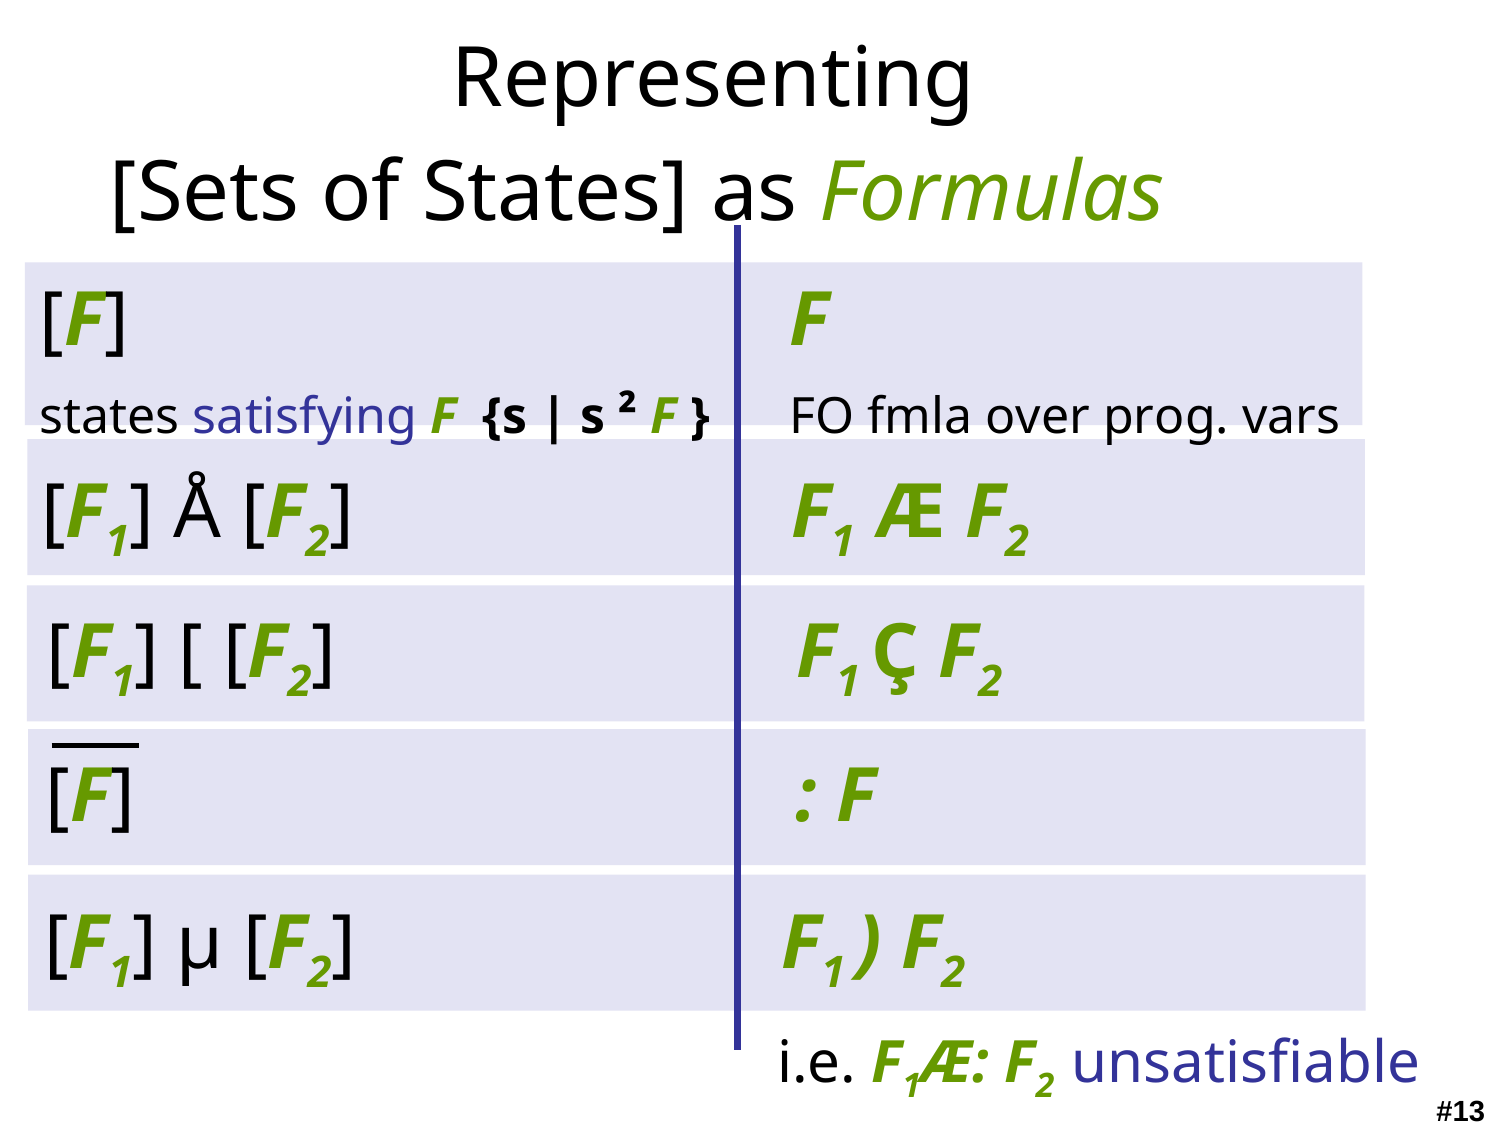

# Representing [Sets of States] as Formulas
[F]
states satisfying F {s | s ² F }
F
FO fmla over prog. vars
[F1] Å [F2]
F1 Æ F2
[F1] [ [F2]
F1 Ç F2
[F]
: F
[F1] µ [F2]
F1 ) F2
i.e. F1Æ: F2 unsatisfiable
13